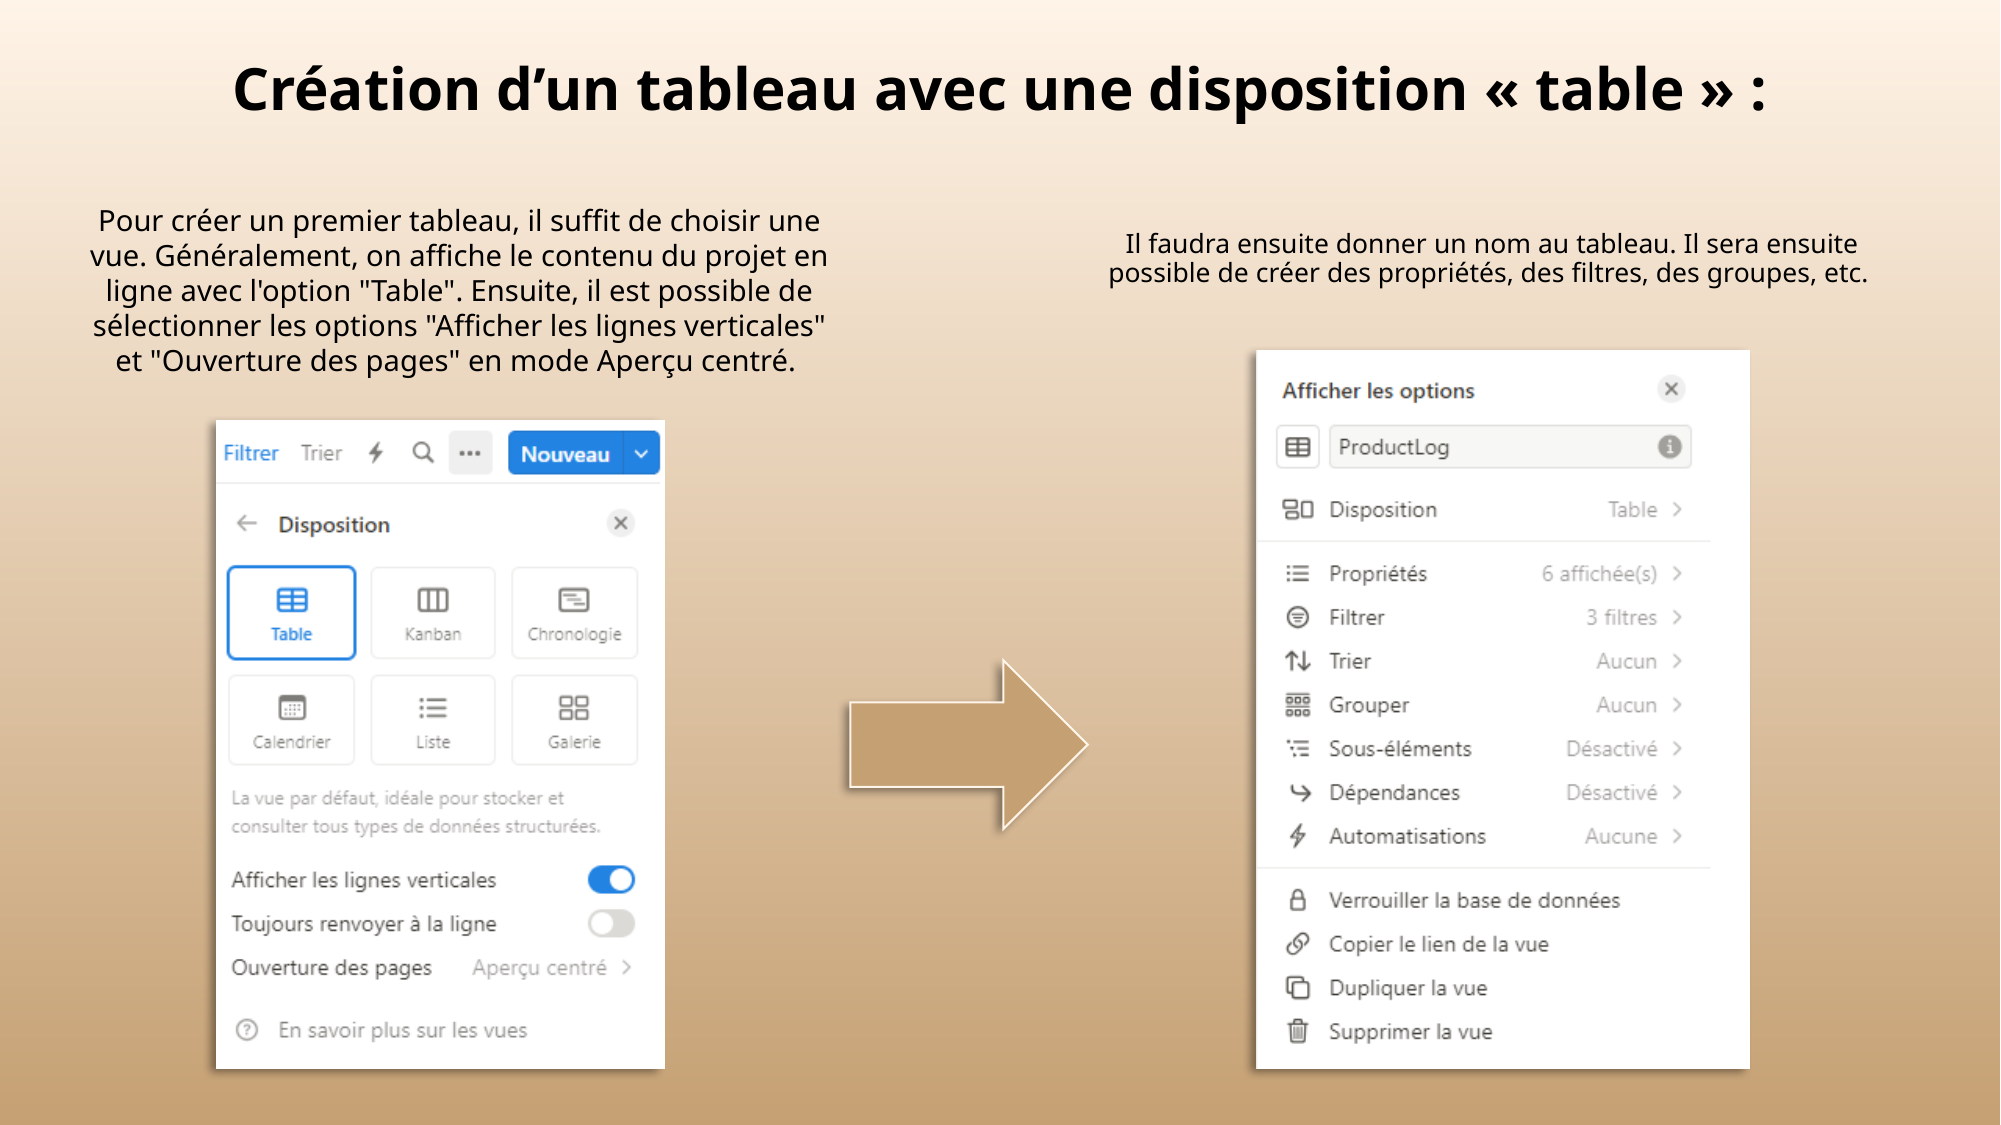

# Création d’un tableau avec une disposition « table » :
Pour créer un premier tableau, il suffit de choisir une vue. Généralement, on affiche le contenu du projet en ligne avec l'option "Table". Ensuite, il est possible de sélectionner les options "Afficher les lignes verticales" et "Ouverture des pages" en mode Aperçu centré.
Il faudra ensuite donner un nom au tableau. Il sera ensuite possible de créer des propriétés, des filtres, des groupes, etc.